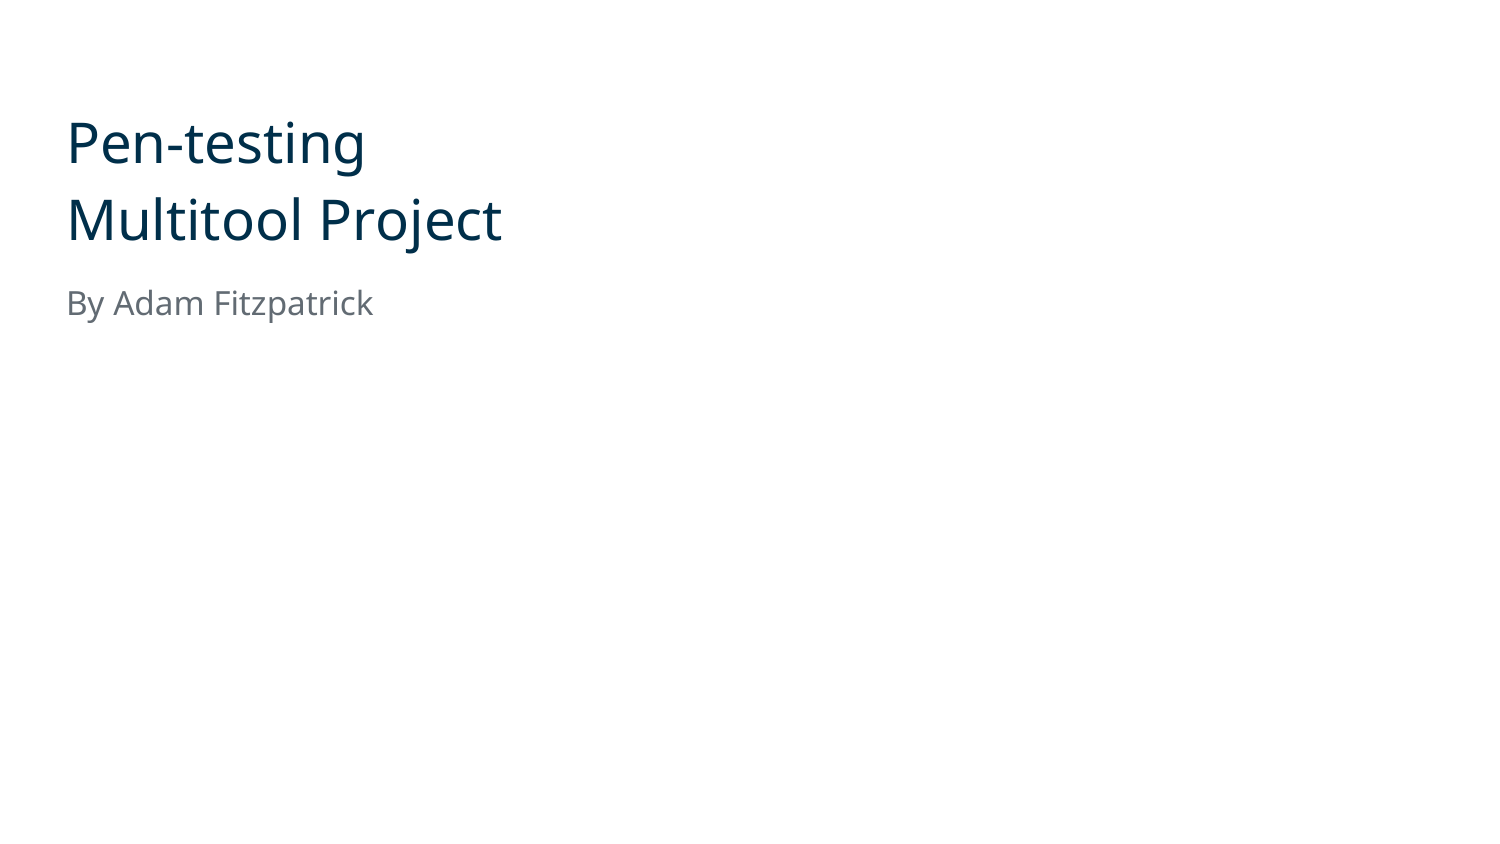

# Pen-testing
Multitool Project
By Adam Fitzpatrick